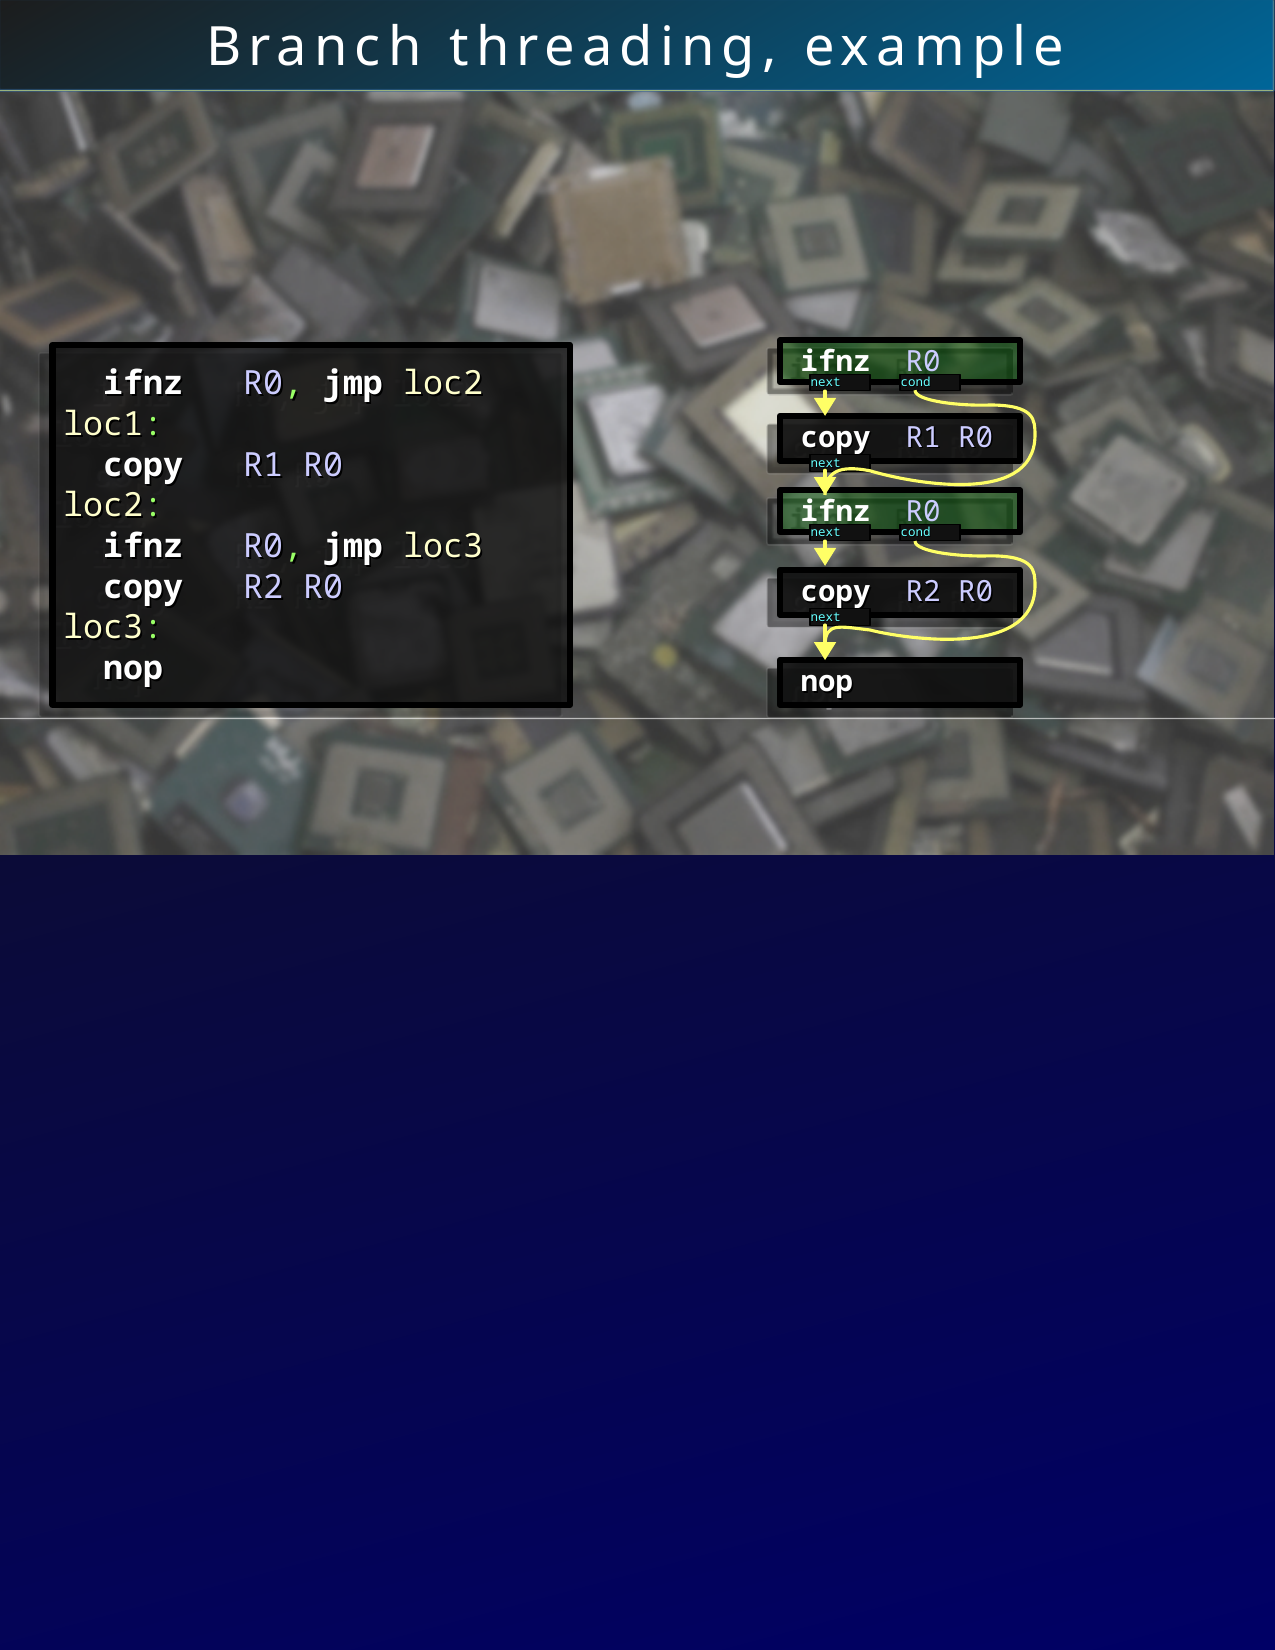

Branch threading, example
 ifnz R0
 ifnz R0, jmp loc2
loc1:
 copy R1 R0
loc2:
 ifnz R0, jmp loc3
 copy R2 R0
loc3:
 nop
next
cond
 copy R1 R0
next
 ifnz R0
next
cond
 copy R2 R0
next
 nop